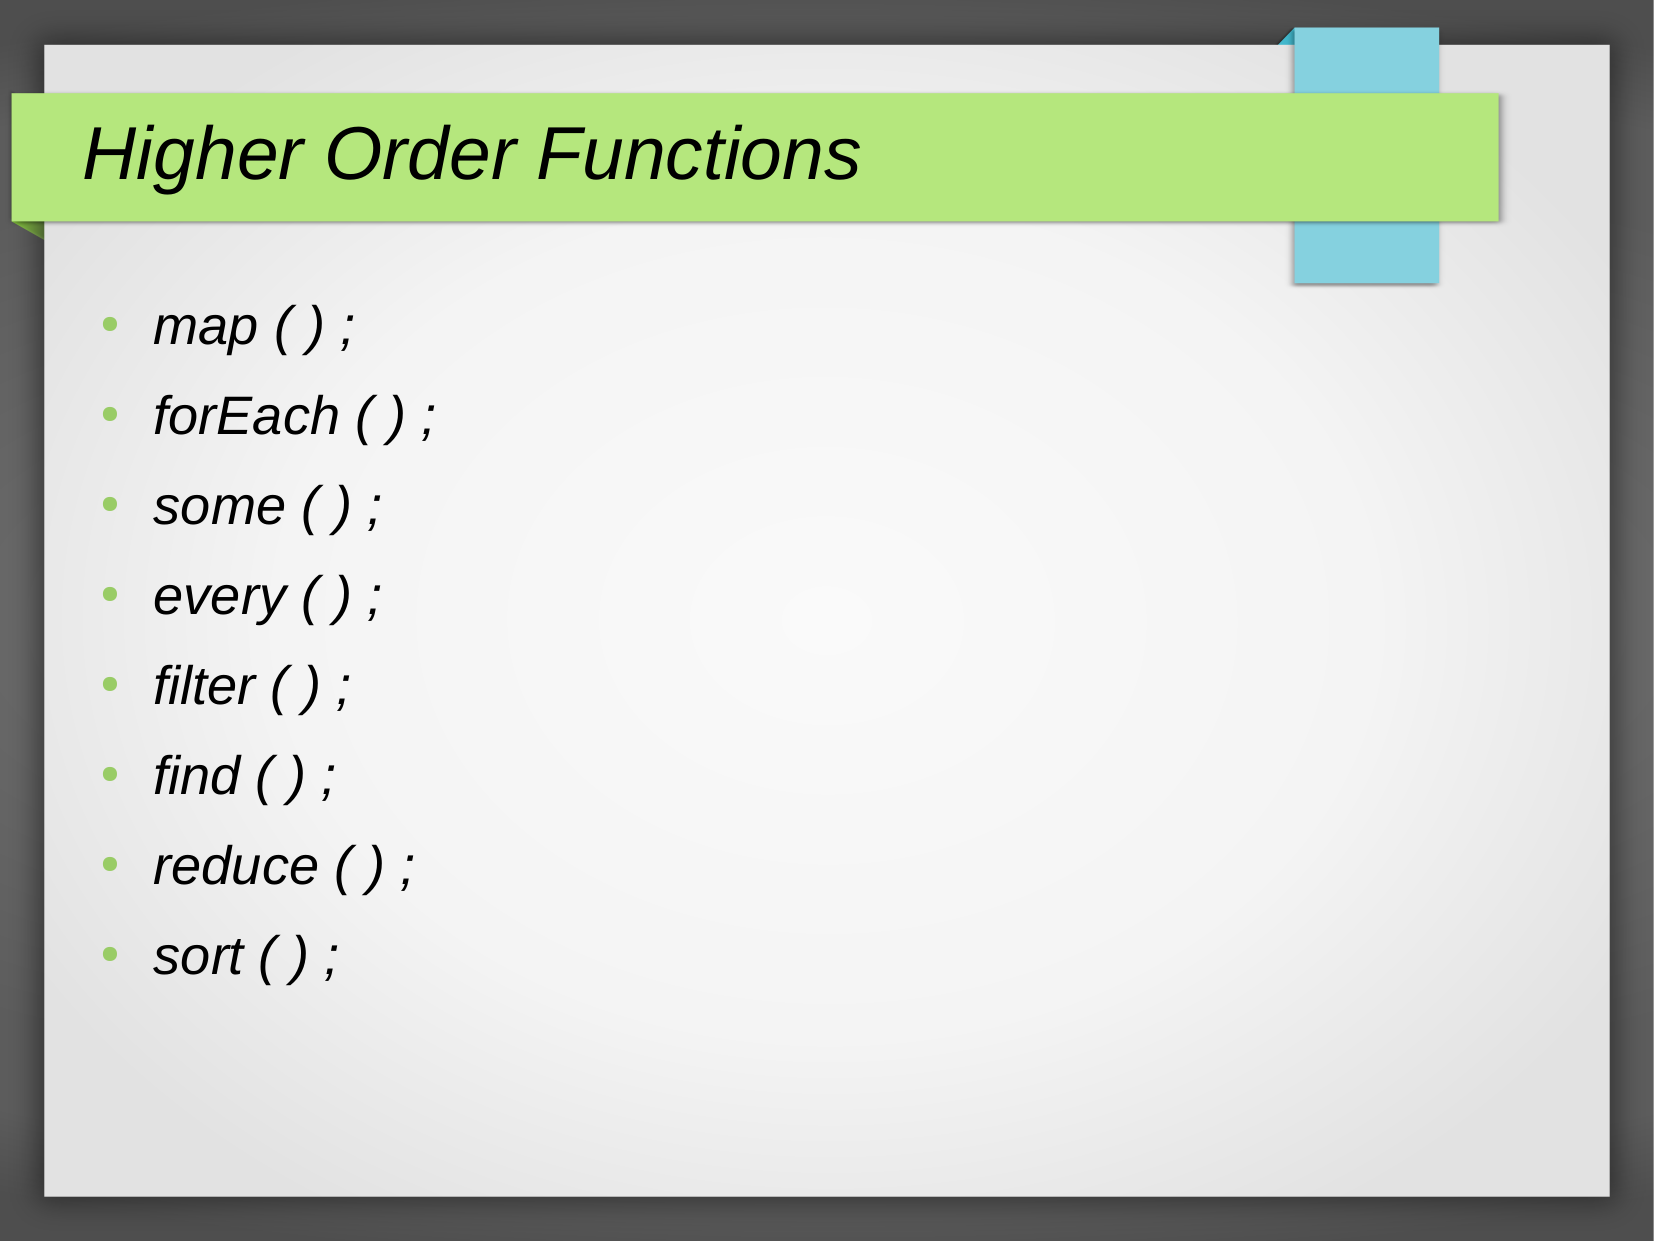

# Higher Order Functions
map ( ) ;
forEach ( ) ;
some ( ) ;
every ( ) ;
filter ( ) ;
find ( ) ;
reduce ( ) ;
sort ( ) ;